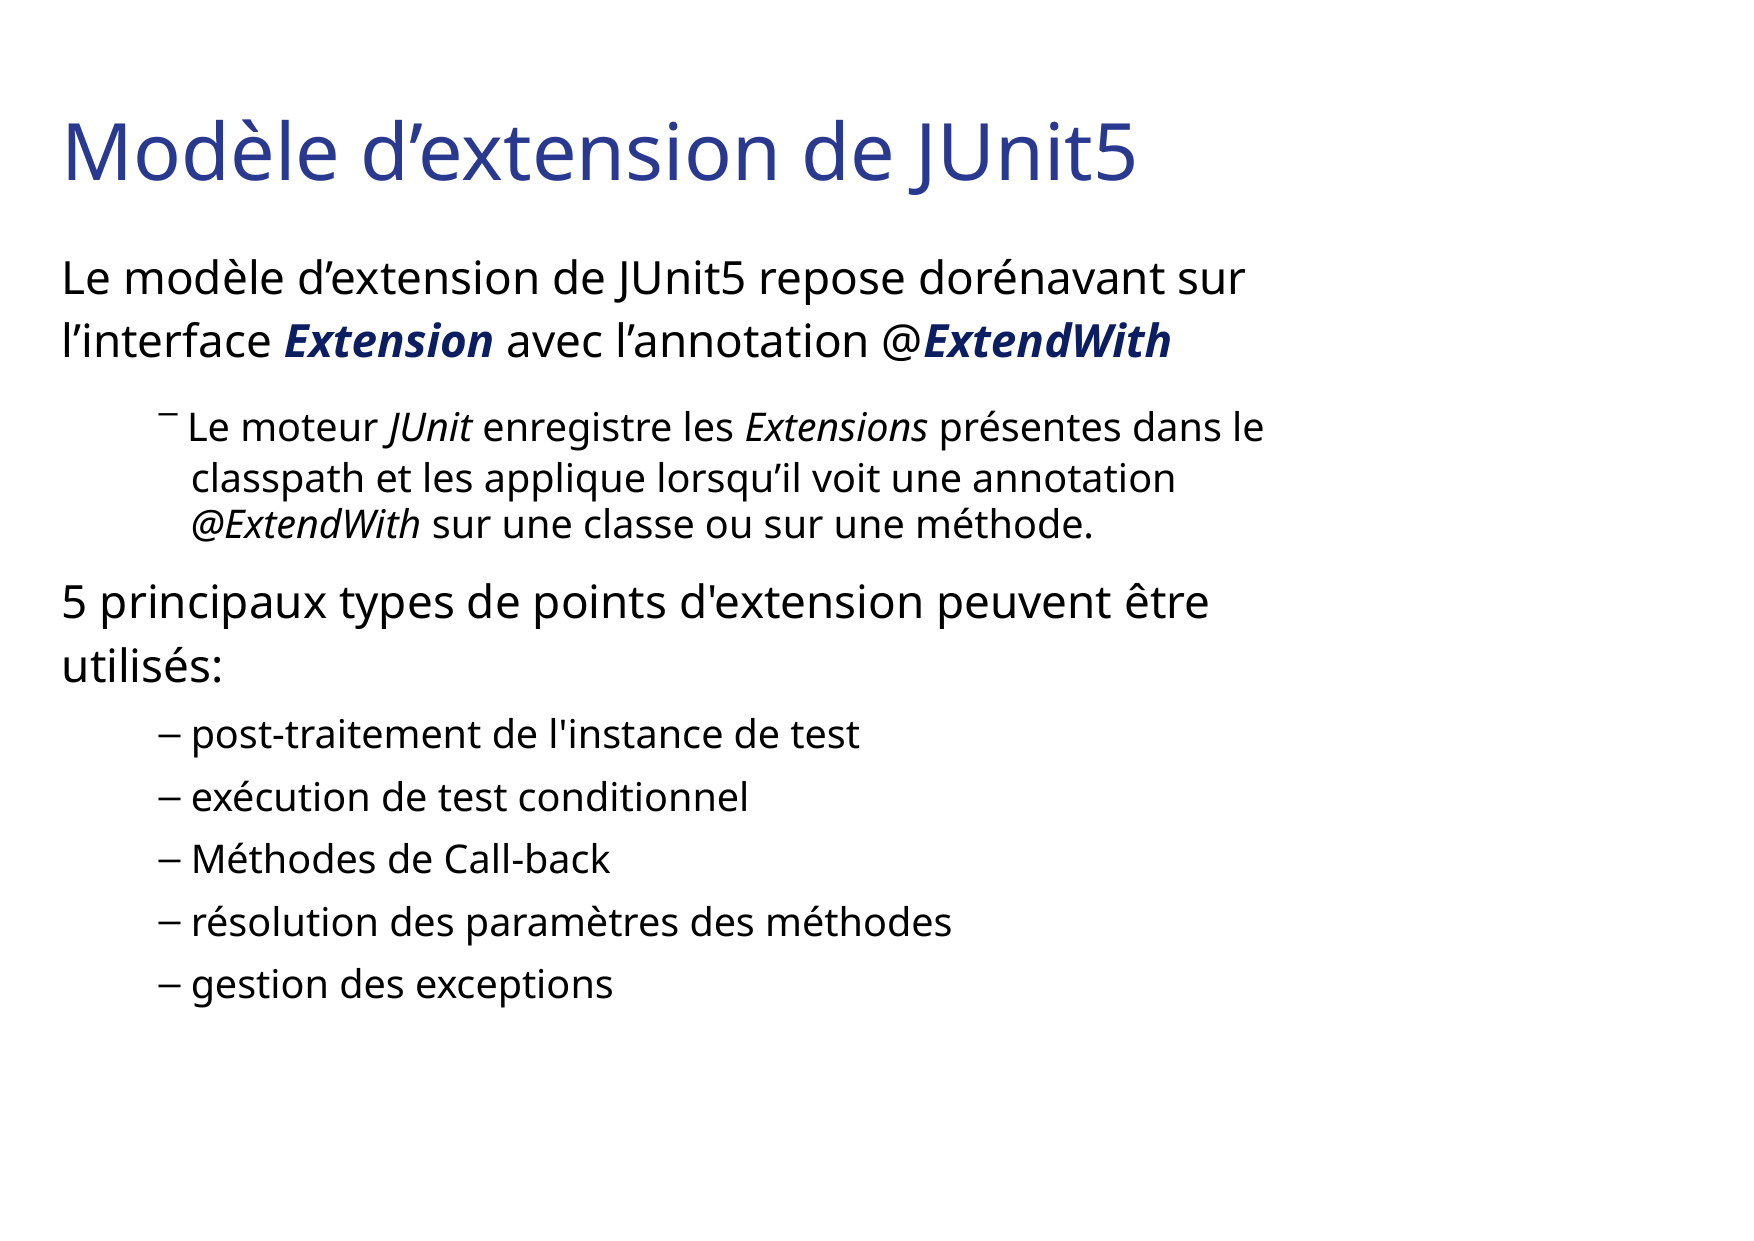

# Modèle d’extension de JUnit5
Le modèle d’extension de JUnit5 repose dorénavant sur l’interface Extension avec l’annotation @ExtendWith
– Le moteur JUnit enregistre les Extensions présentes dans le classpath et les applique lorsqu’il voit une annotation @ExtendWith sur une classe ou sur une méthode.
5 principaux types de points d'extension peuvent être utilisés:
post-traitement de l'instance de test
exécution de test conditionnel
Méthodes de Call-back
résolution des paramètres des méthodes
gestion des exceptions